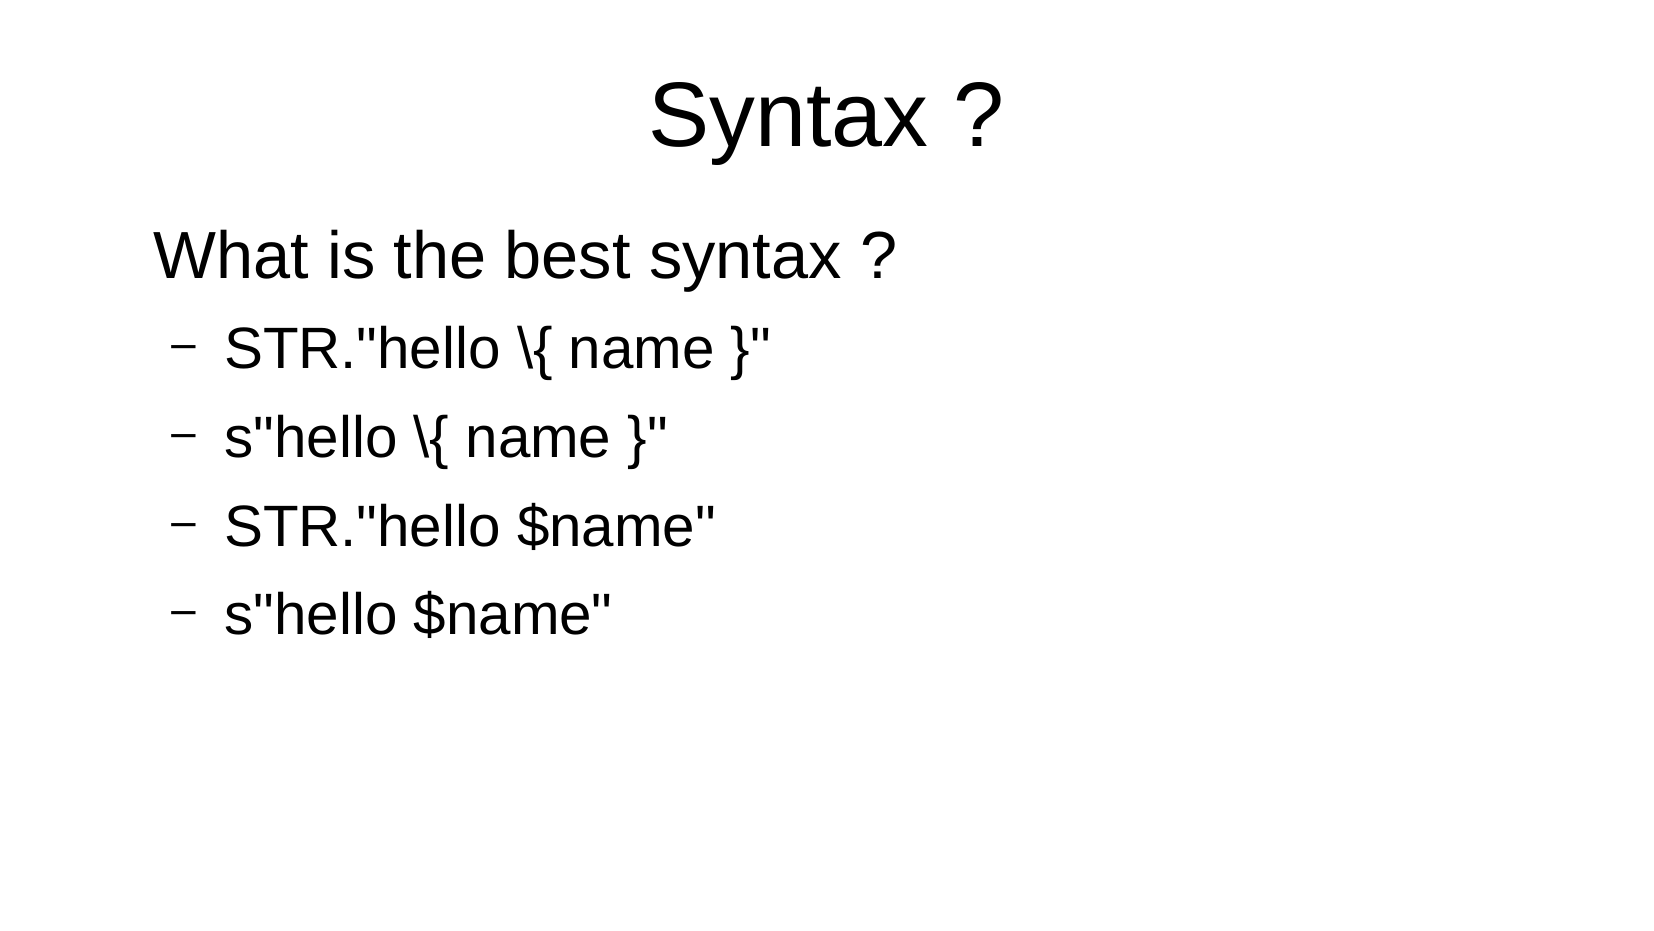

# Syntax ?
What is the best syntax ?
STR."hello \{ name }"
s"hello \{ name }"
STR."hello $name"
s"hello $name"